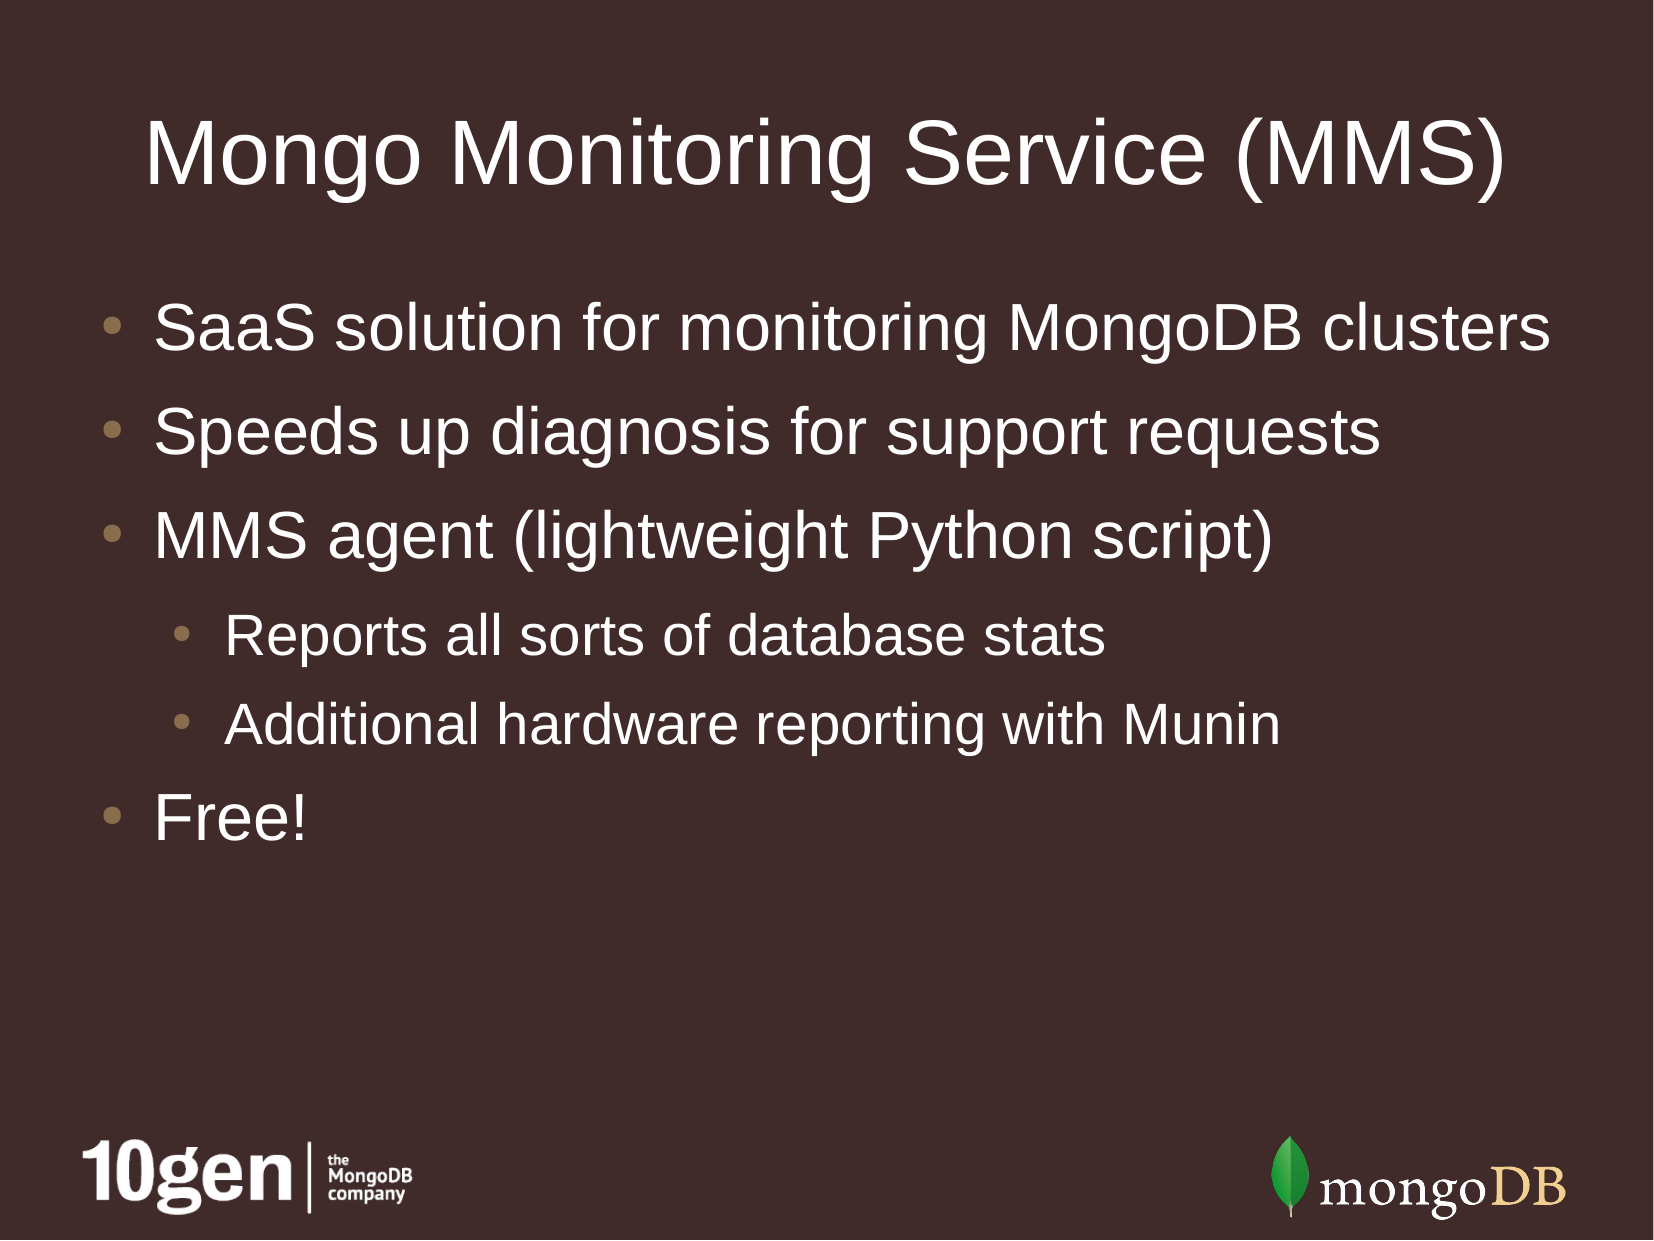

# Mongo Monitoring Service (MMS)
SaaS solution for monitoring MongoDB clusters
Speeds up diagnosis for support requests
MMS agent (lightweight Python script)
Reports all sorts of database stats
Additional hardware reporting with Munin
Free!